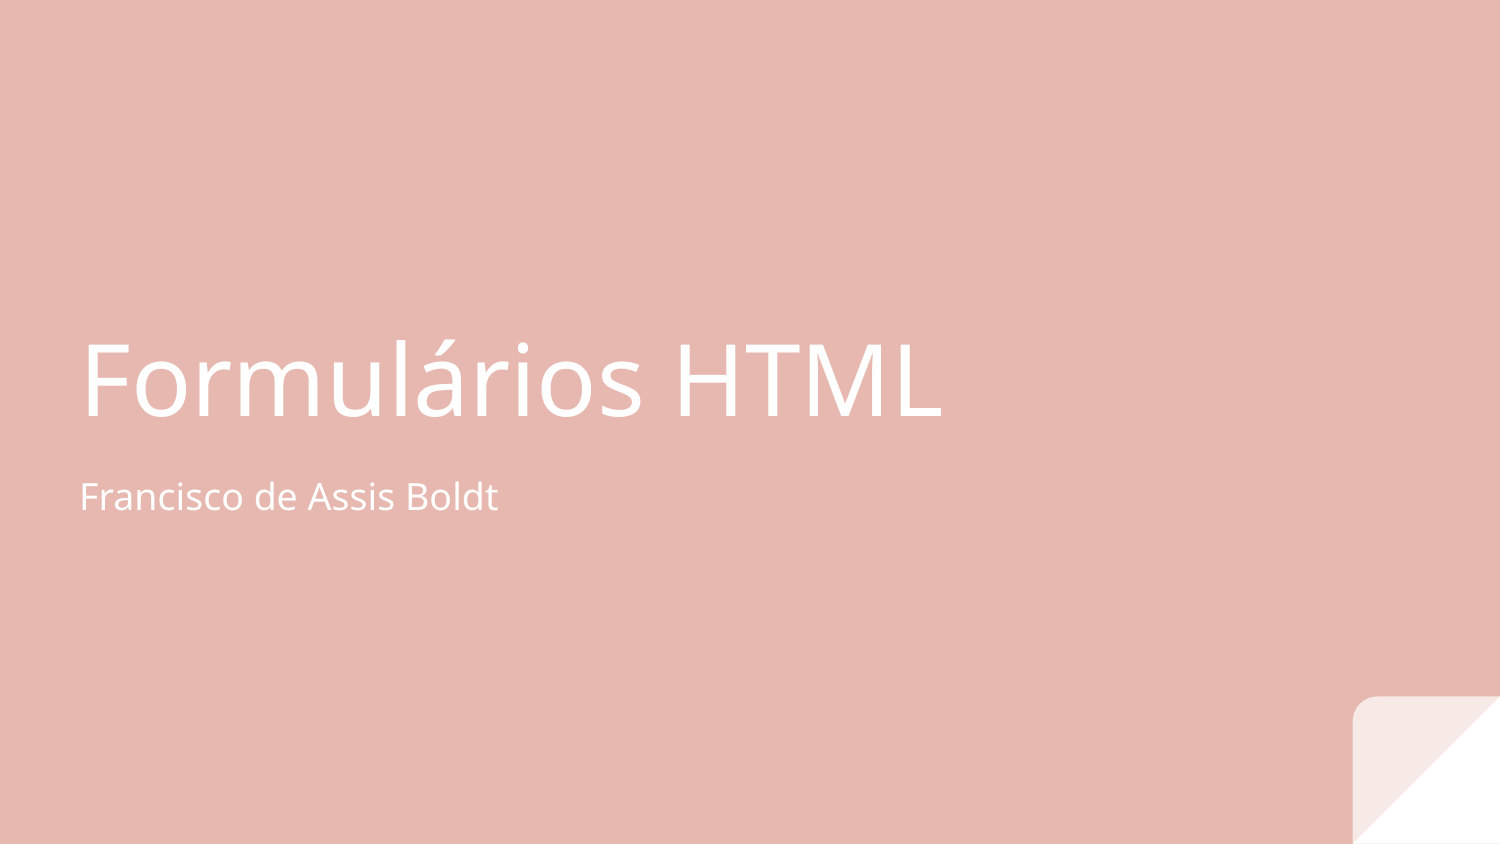

# Formulários HTML
Francisco de Assis Boldt